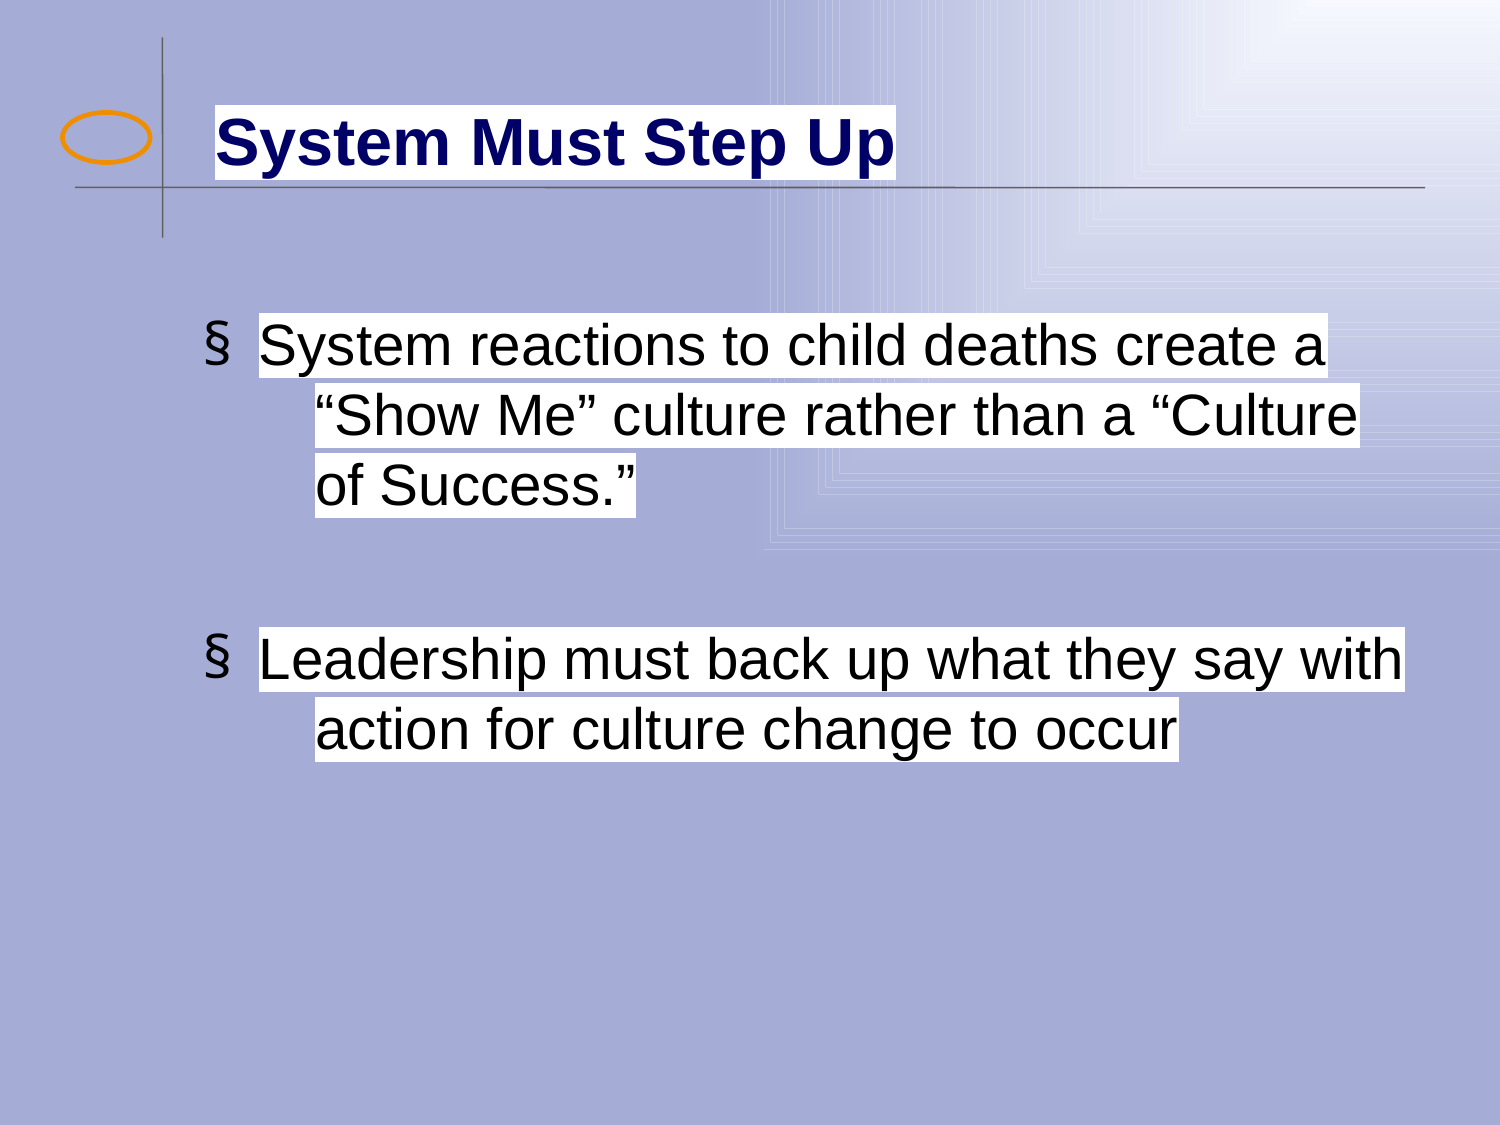

# System Must Step Up
System reactions to child deaths create a “Show Me” culture rather than a “Culture of Success.”
Leadership must back up what they say with action for culture change to occur